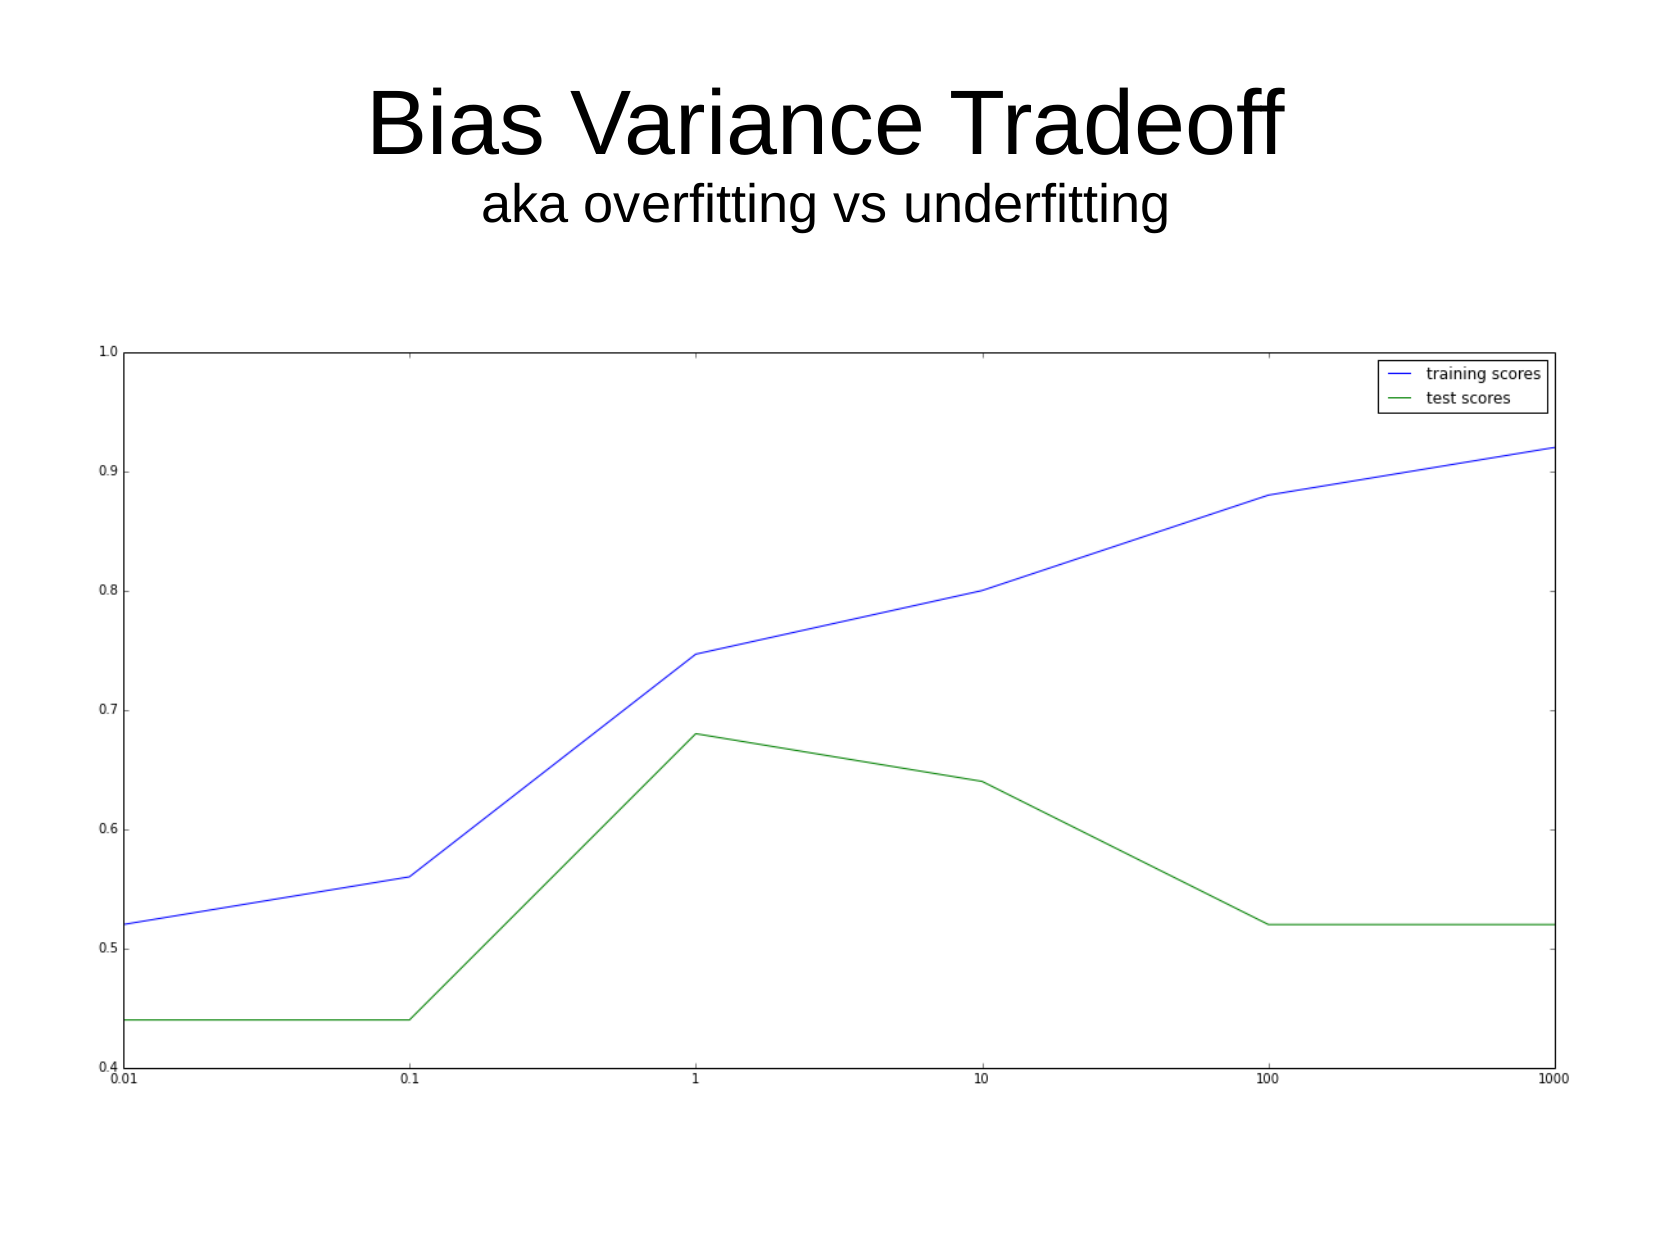

# Bias Variance Tradeoff aka overfitting vs underfitting